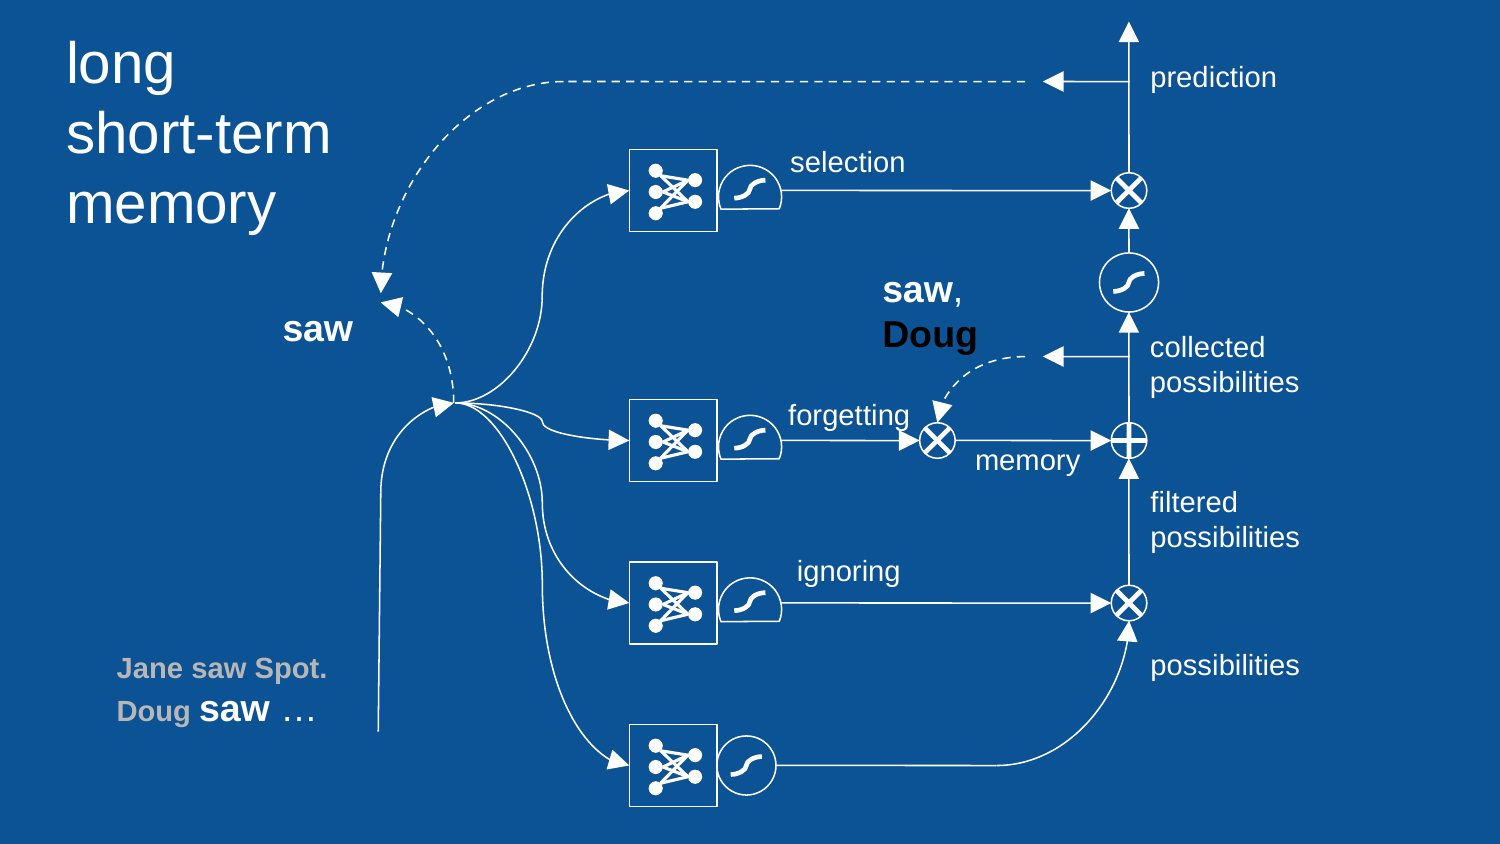

# long short-term memory
prediction
selection
saw,
Doug
saw
collected possibilities
forgetting
memory
filtered possibilities
ignoring
possibilities
Jane saw Spot.
Doug saw …